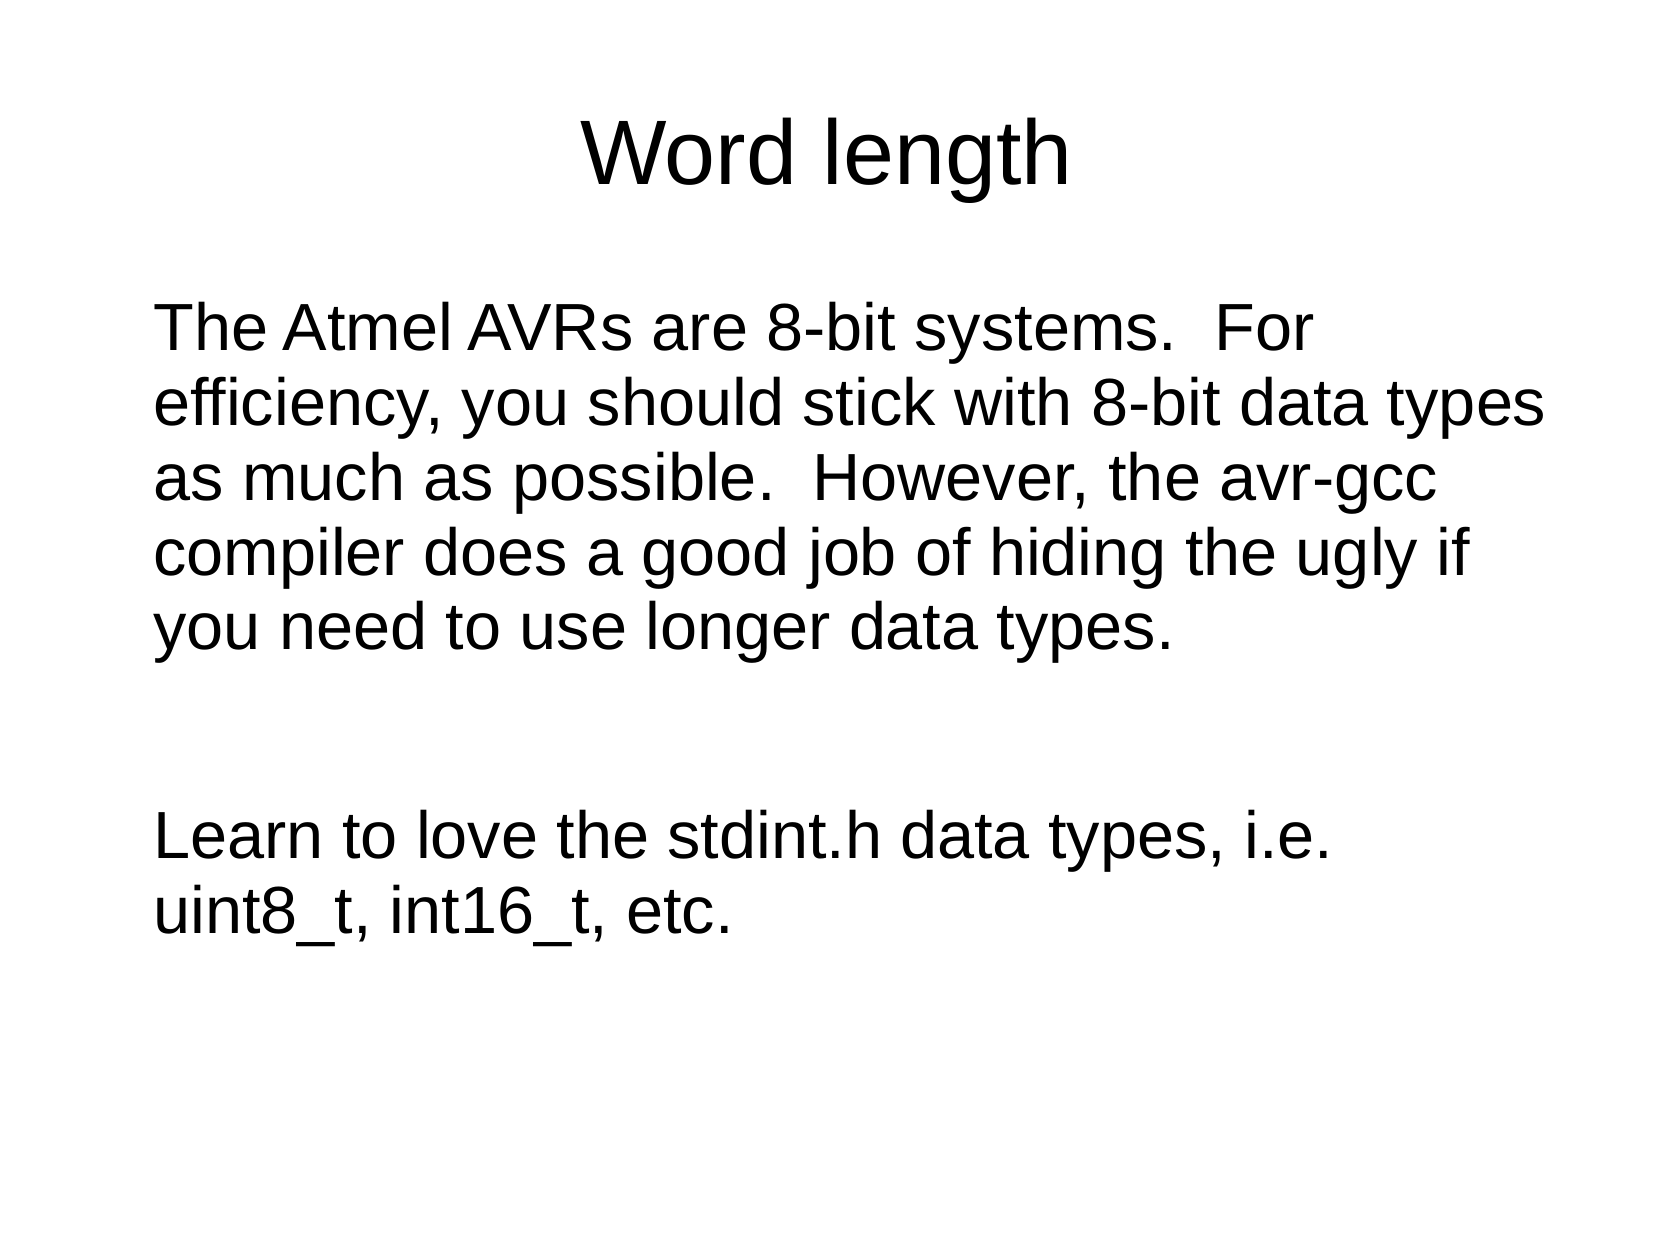

# Word length
The Atmel AVRs are 8-bit systems. For efficiency, you should stick with 8-bit data types as much as possible. However, the avr-gcc compiler does a good job of hiding the ugly if you need to use longer data types.
Learn to love the stdint.h data types, i.e. uint8_t, int16_t, etc.